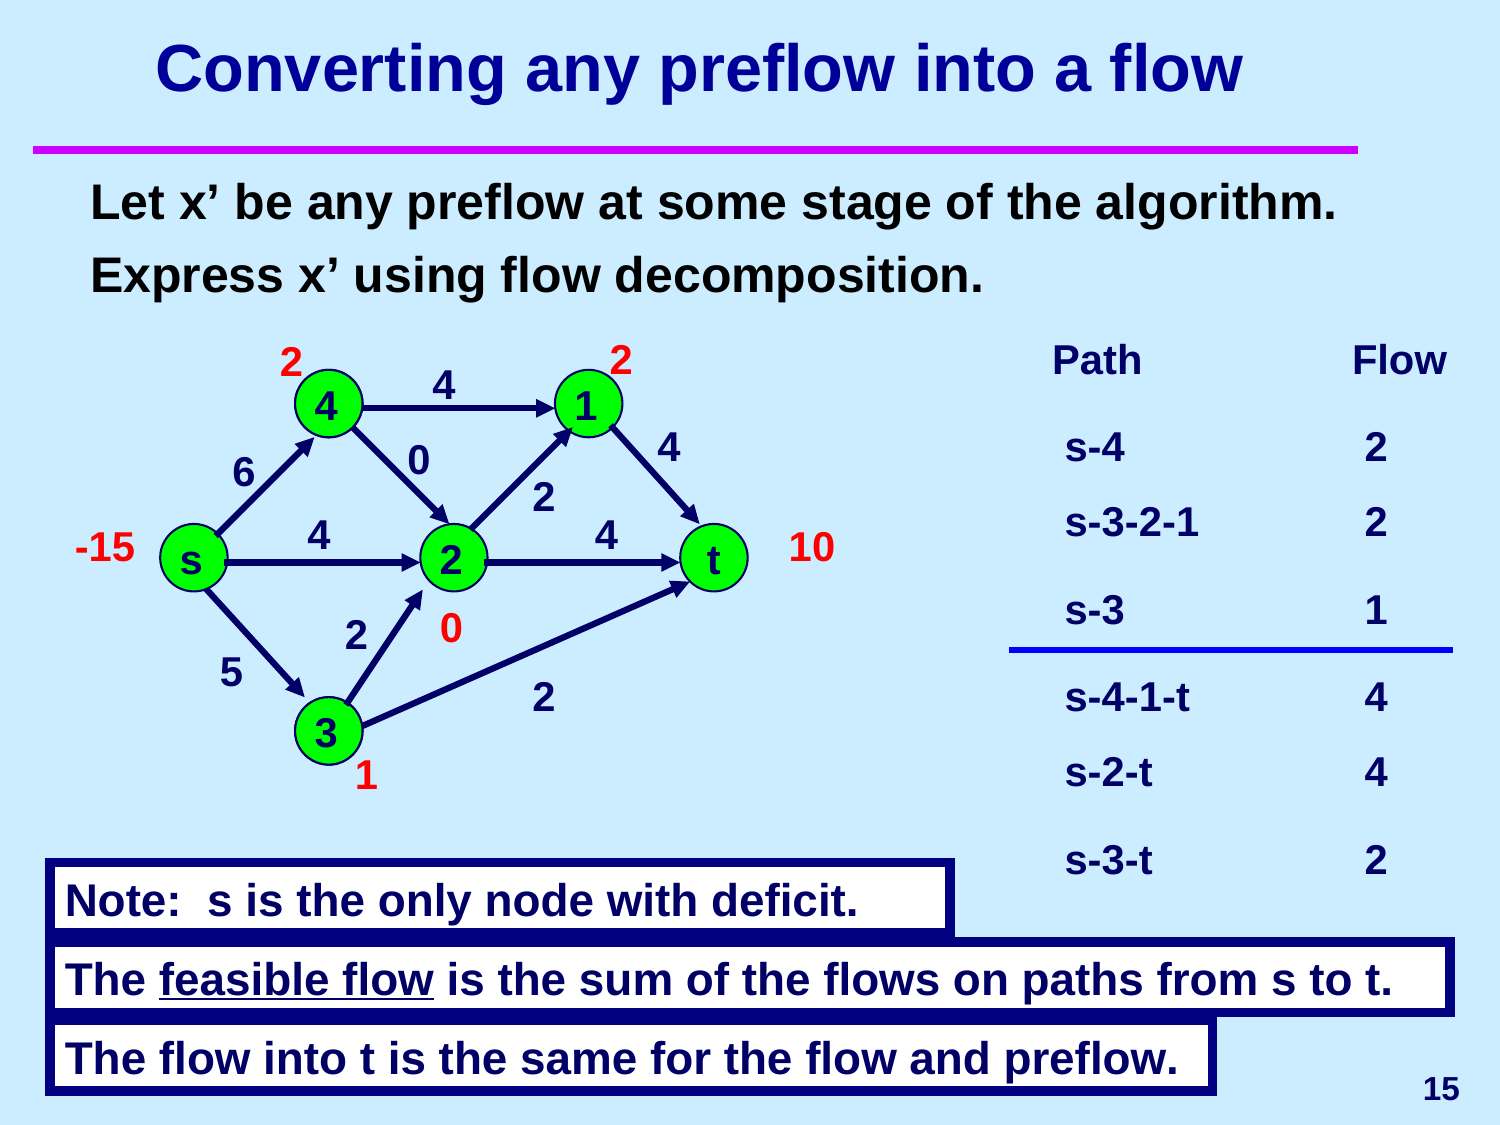

# Converting any preflow into a flow
Let x’ be any preflow at some stage of the algorithm.
Express x’ using flow decomposition.
2
2
4
2
4
1
4
0
6
2
4
4
-15
10
s
2
t
0
2
5
2
3
3
1
Path
Flow
s-4
2
s-3-2-1
2
s-3
1
s-4-1-t
4
s-2-t
4
s-3-t
2
Note: s is the only node with deficit.
The feasible flow is the sum of the flows on paths from s to t.
The flow into t is the same for the flow and preflow.